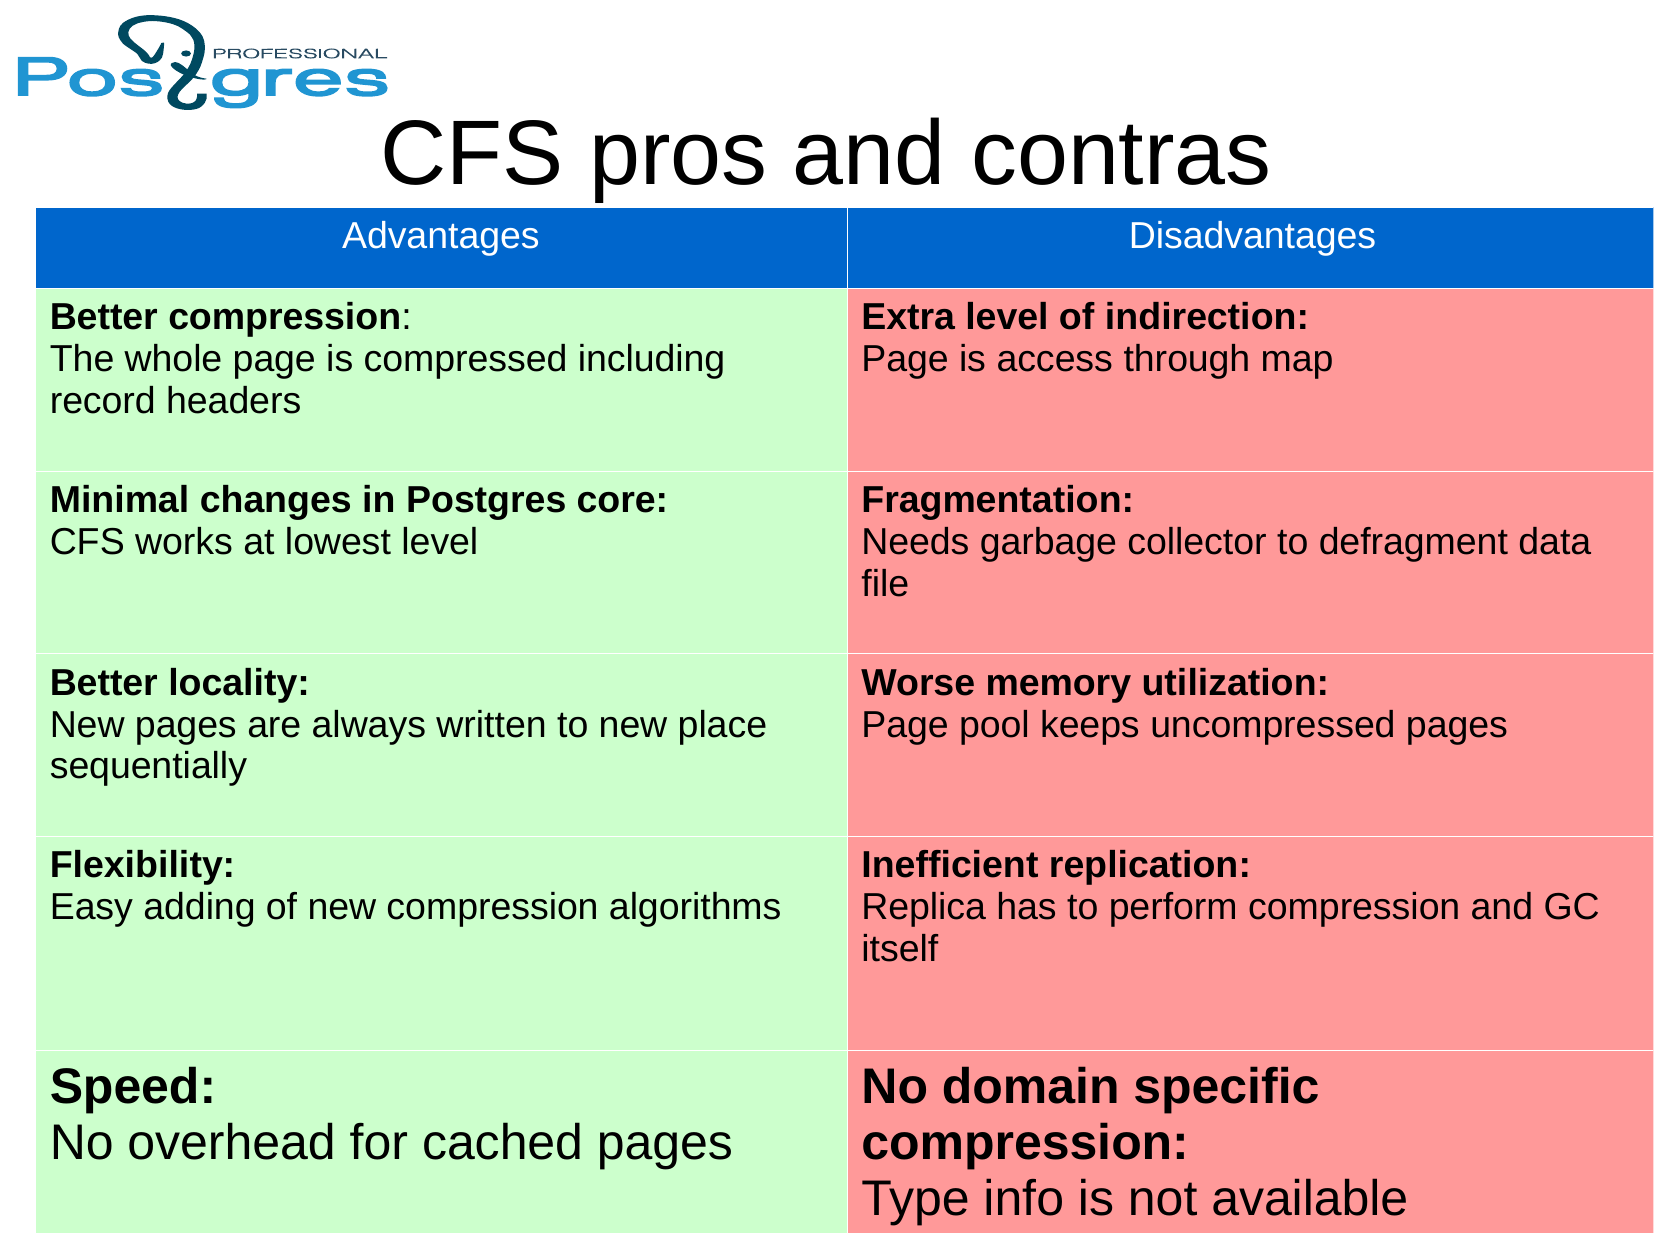

# CFS pros and contras
| Advantages | Disadvantages |
| --- | --- |
| Better compression: The whole page is compressed including record headers | Extra level of indirection: Page is access through map |
| Minimal changes in Postgres core: CFS works at lowest level | Fragmentation: Needs garbage collector to defragment data file |
| Better locality: New pages are always written to new place sequentially | Worse memory utilization: Page pool keeps uncompressed pages |
| Flexibility: Easy adding of new compression algorithms | Inefficient replication: Replica has to perform compression and GC itself |
| Speed: No overhead for cached pages | No domain specific compression: Type info is not available |